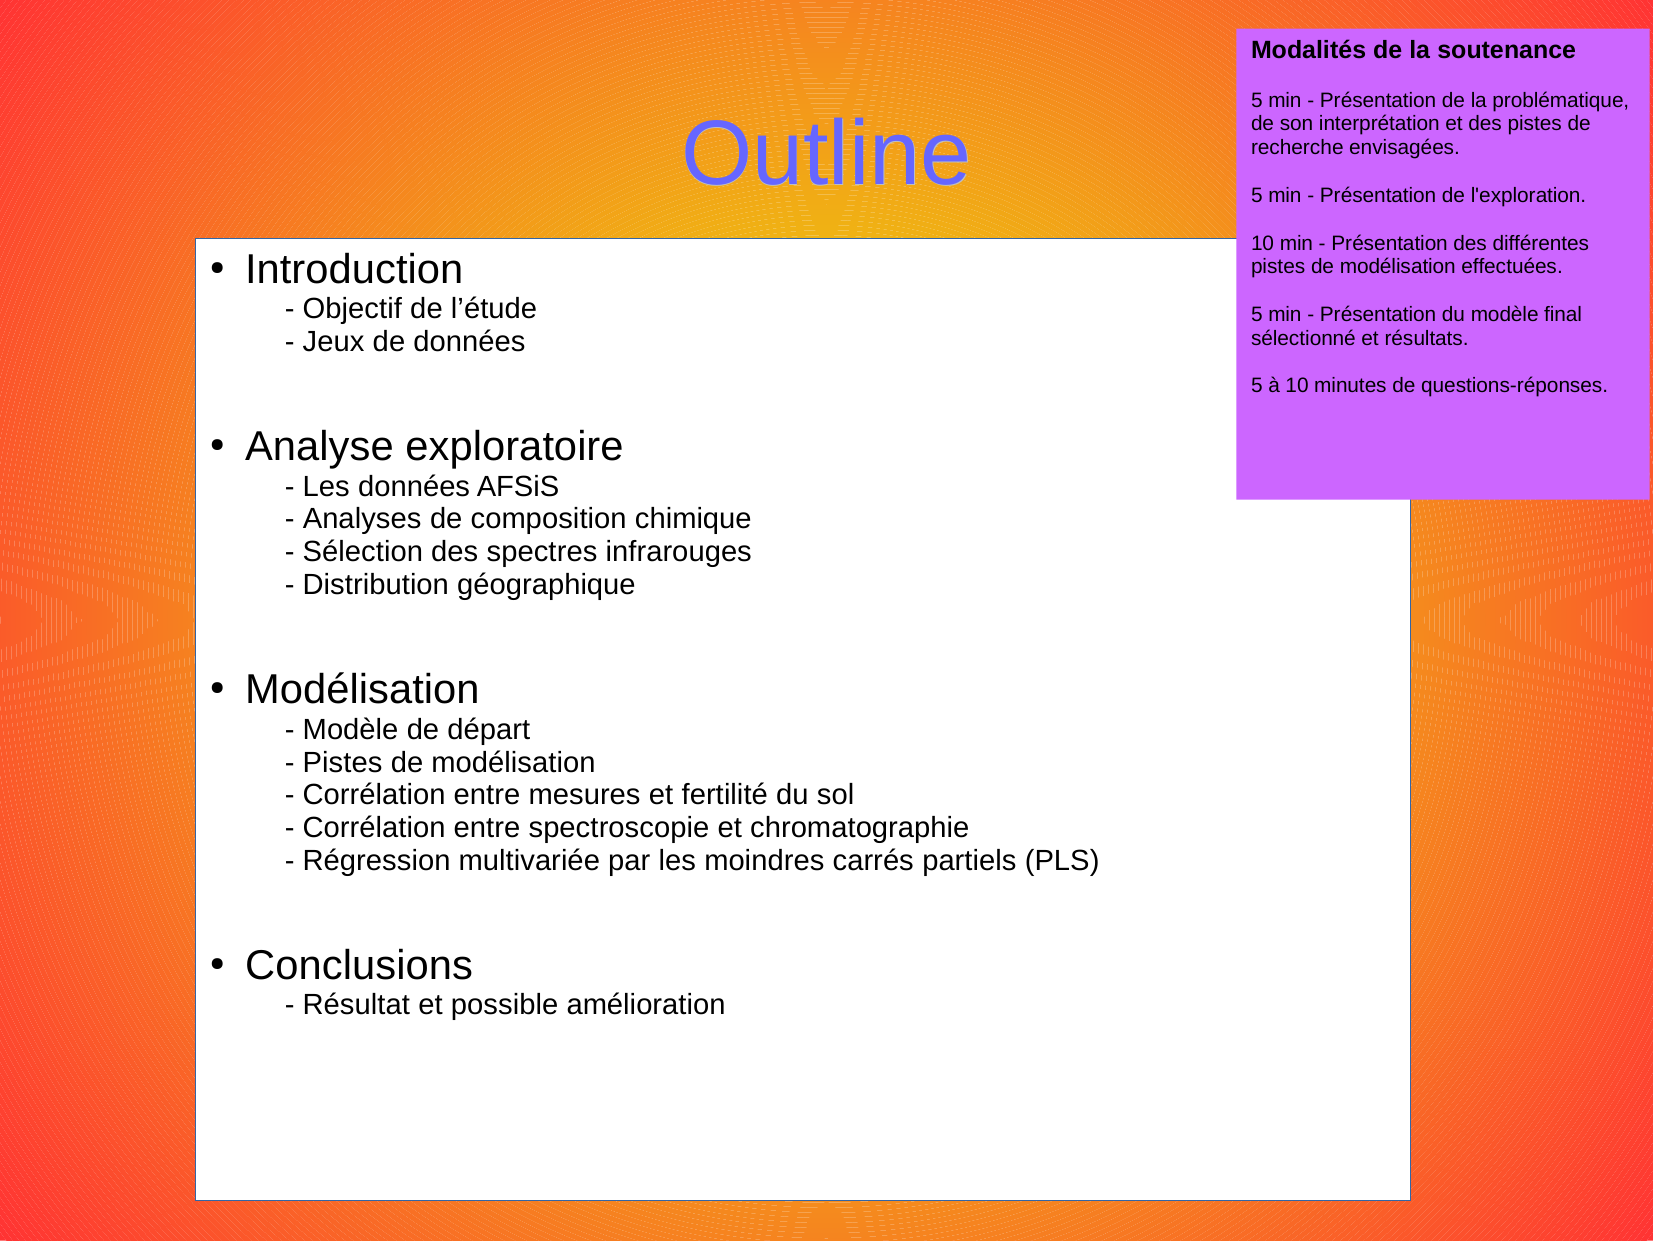

Modalités de la soutenance
5 min - Présentation de la problématique, de son interprétation et des pistes de recherche envisagées.
5 min - Présentation de l'exploration.
10 min - Présentation des différentes pistes de modélisation effectuées.
5 min - Présentation du modèle final sélectionné et résultats.
5 à 10 minutes de questions-réponses.
# Outline
Introduction
	- Objectif de l’étude
	- Jeux de données
Analyse exploratoire
	- Les données AFSiS
	- Analyses de composition chimique
	- Sélection des spectres infrarouges
	- Distribution géographique
Modélisation
	- Modèle de départ
	- Pistes de modélisation
	- Corrélation entre mesures et fertilité du sol
	- Corrélation entre spectroscopie et chromatographie
	- Régression multivariée par les moindres carrés partiels (PLS)
Conclusions
	- Résultat et possible amélioration